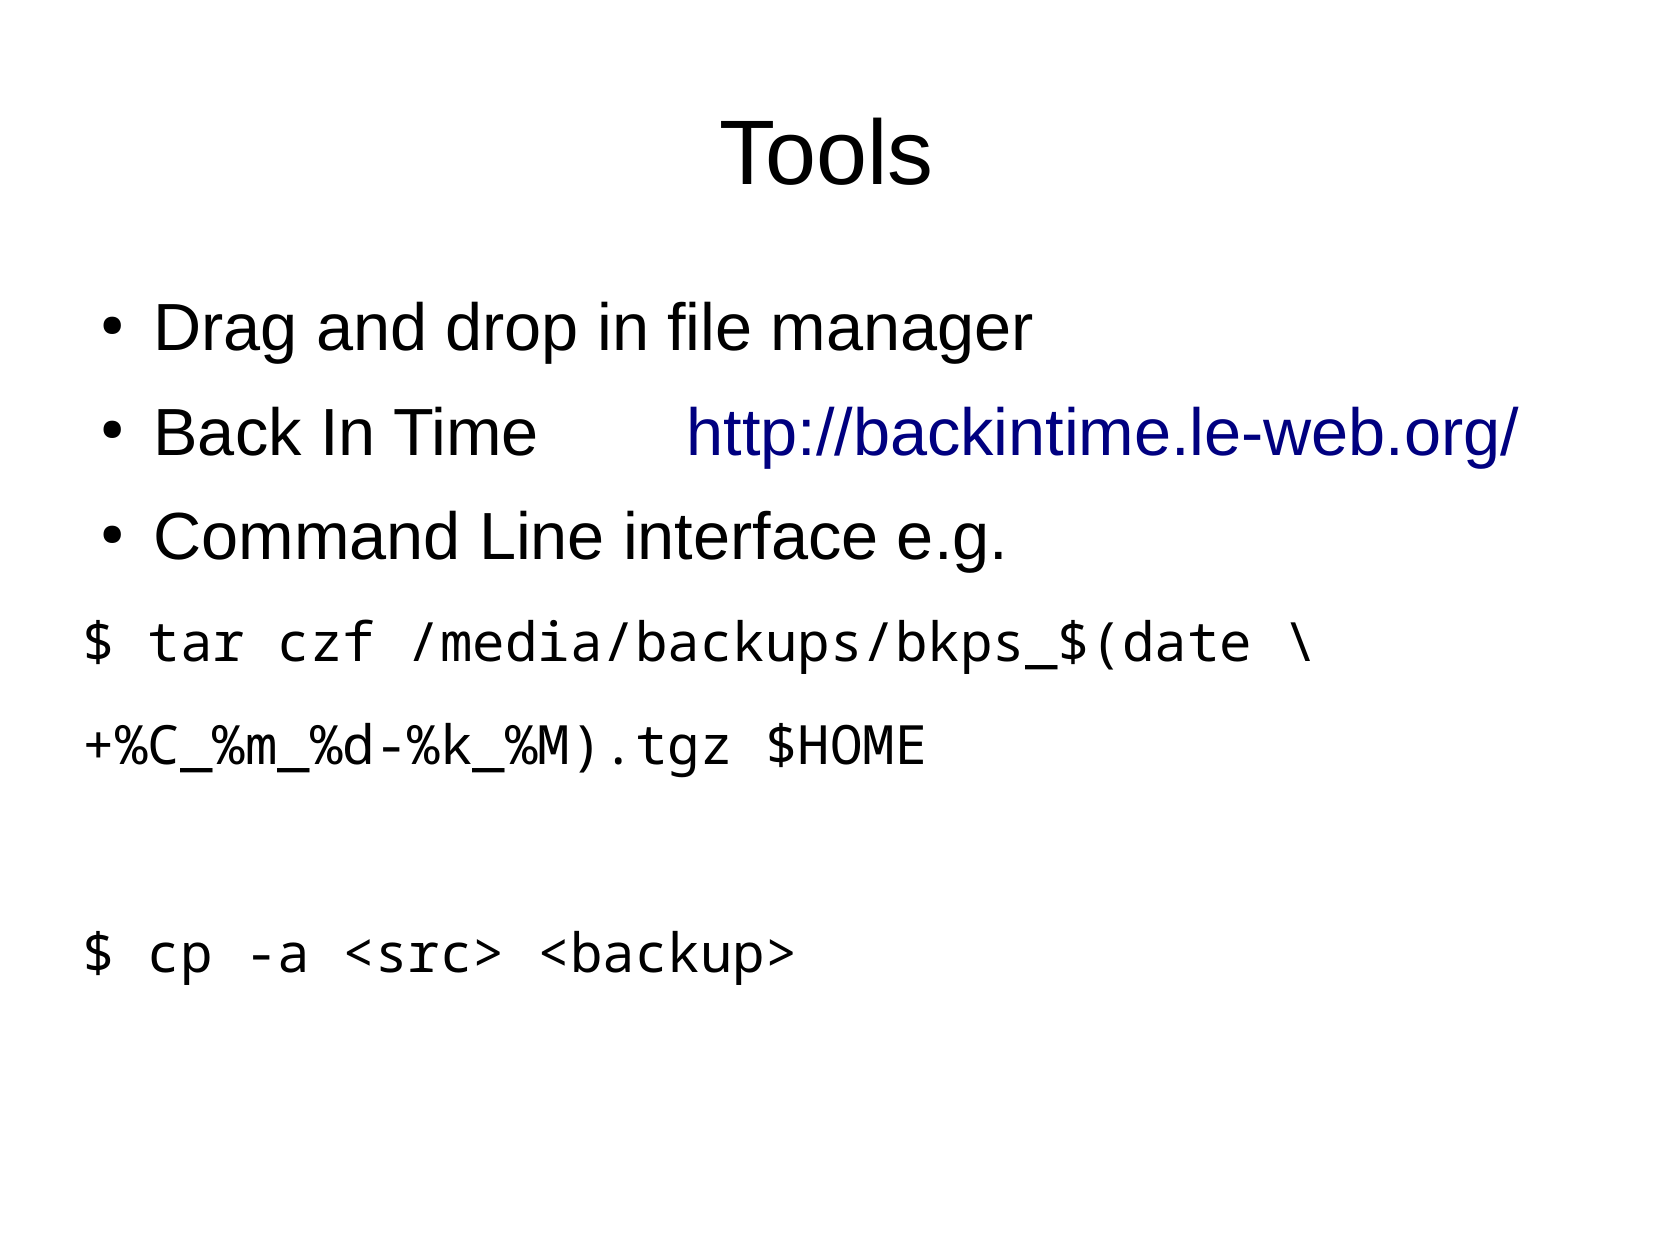

# Tools
Drag and drop in file manager
Back In Time http://backintime.le-web.org/
Command Line interface e.g.
$ tar czf /media/backups/bkps_$(date \
+%C_%m_%d-%k_%M).tgz $HOME
$ cp -a <src> <backup>